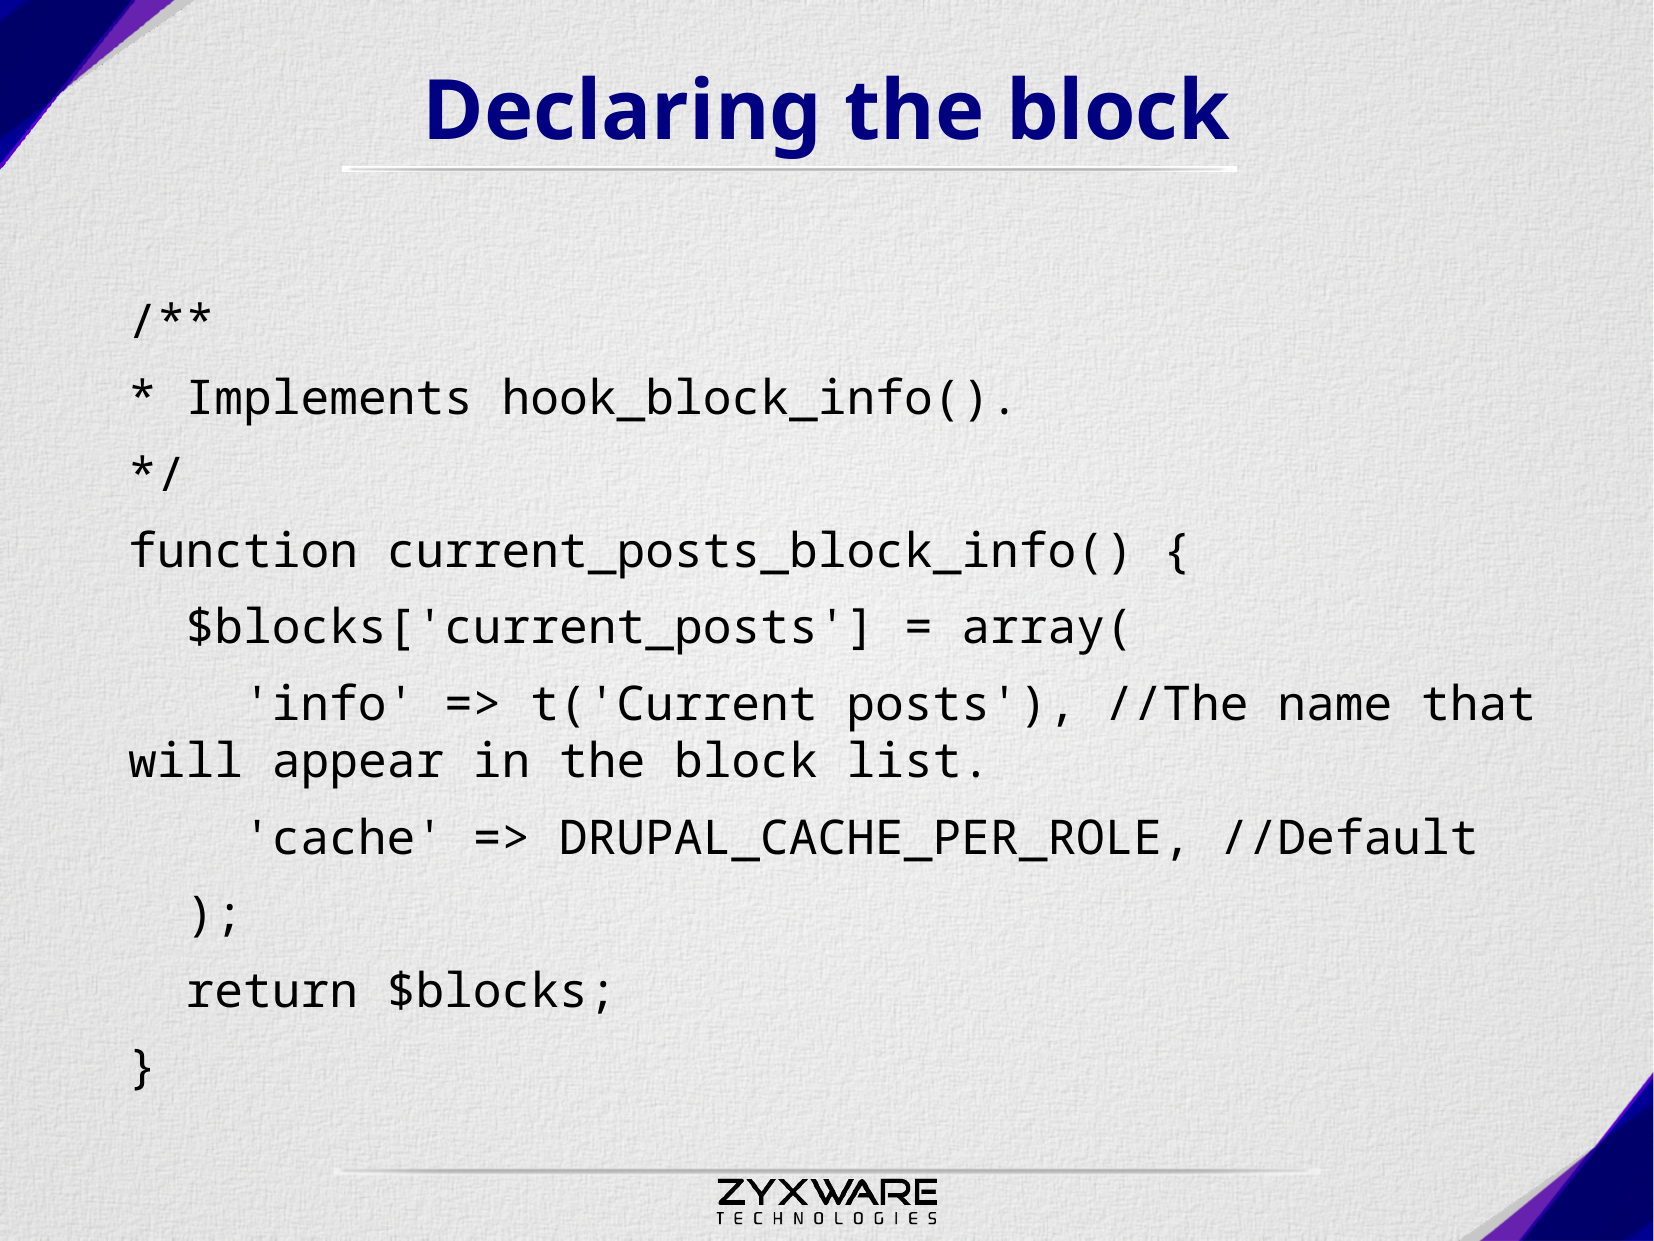

# Declaring the block
/**
* Implements hook_block_info().
*/
function current_posts_block_info() {
 $blocks['current_posts'] = array(
 'info' => t('Current posts'), //The name that will appear in the block list.
 'cache' => DRUPAL_CACHE_PER_ROLE, //Default
 );
 return $blocks;
}